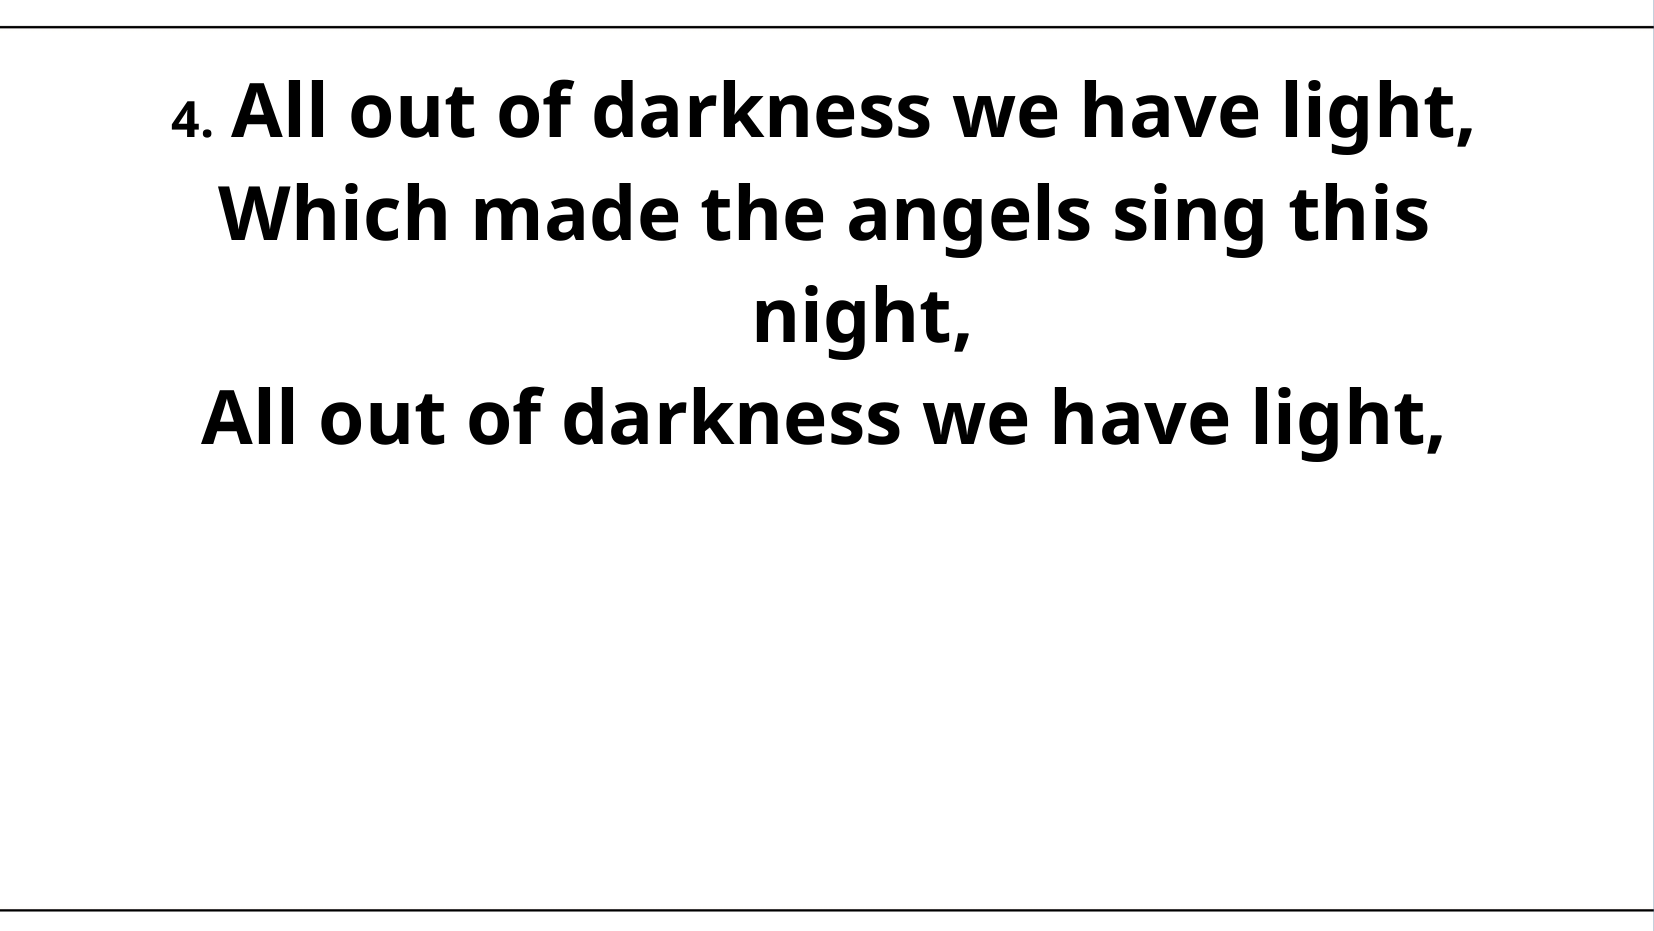

4. All out of darkness we have light,
Which made the angels sing this night,
All out of darkness we have light,